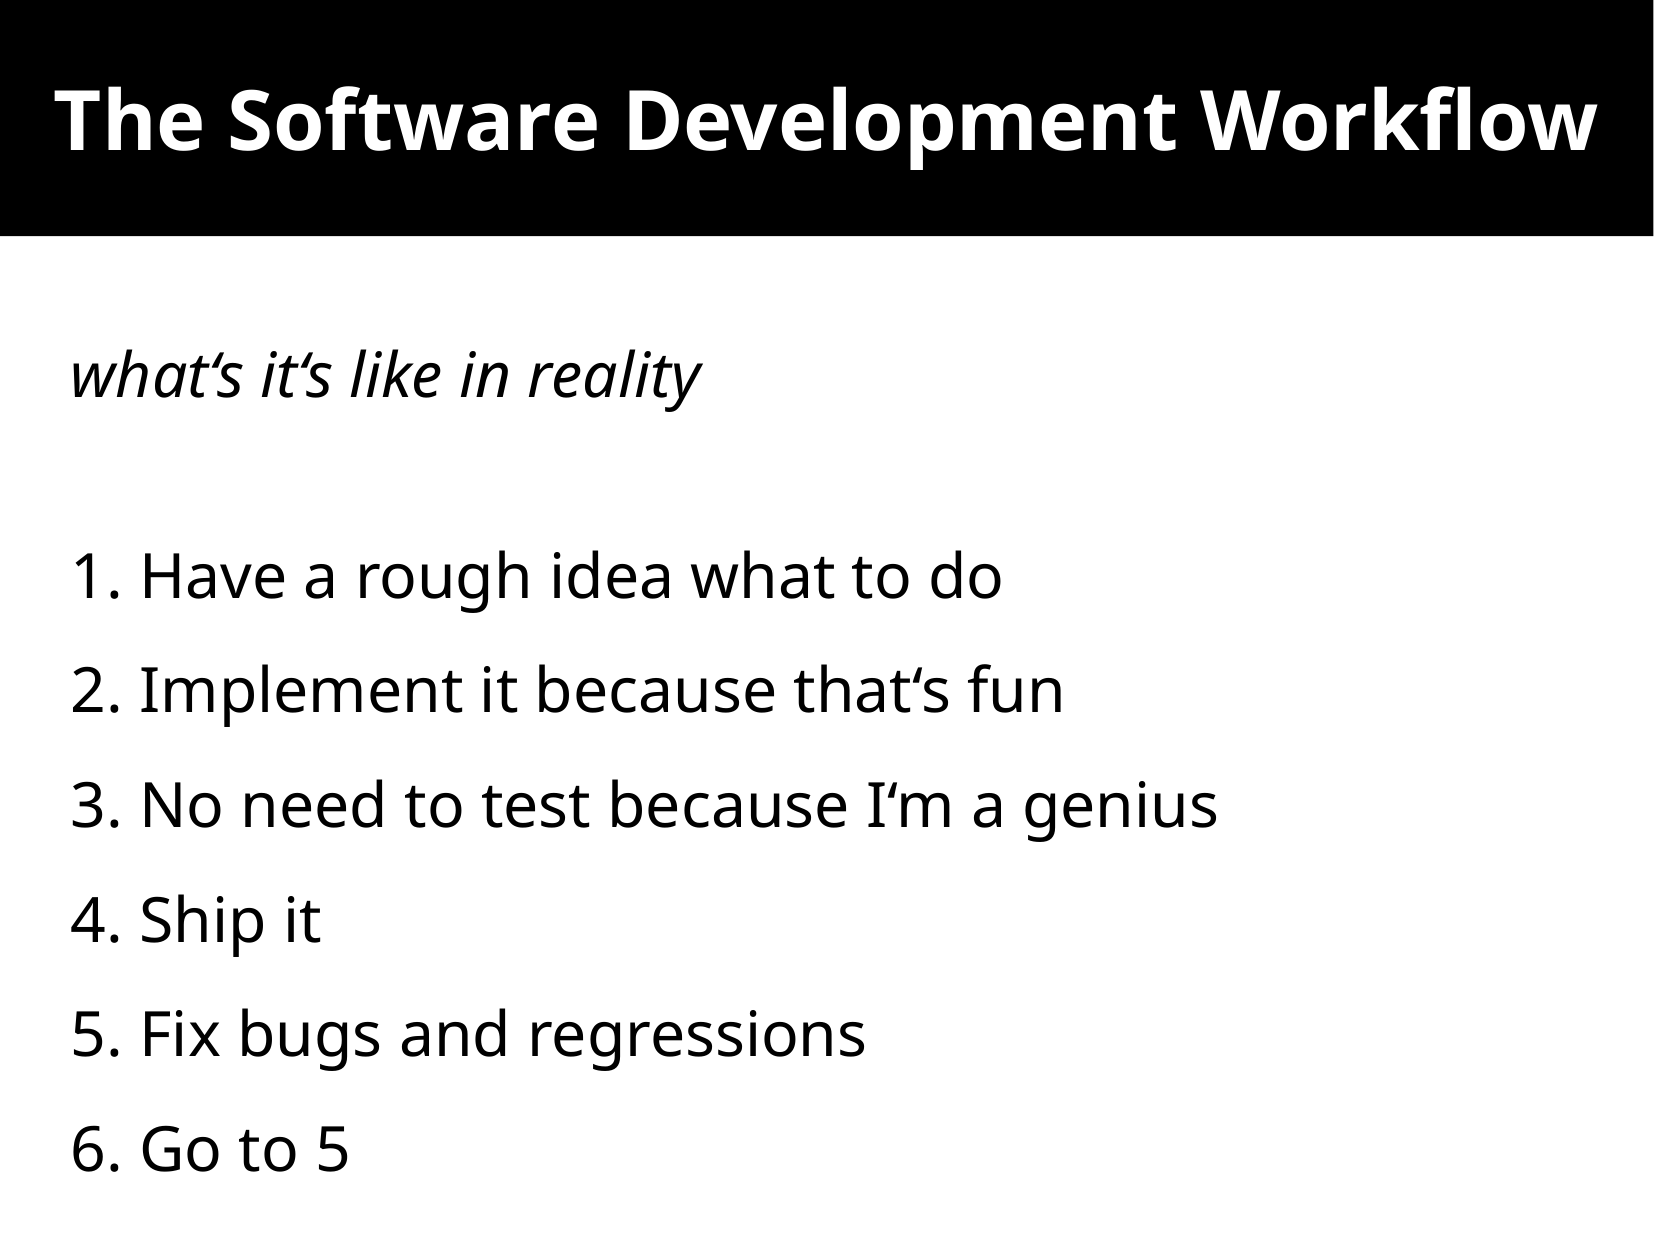

# The Software Development Workflow
what‘s it‘s like in reality
1. Have a rough idea what to do
2. Implement it because that‘s fun
3. No need to test because I‘m a genius
4. Ship it
5. Fix bugs and regressions
6. Go to 5